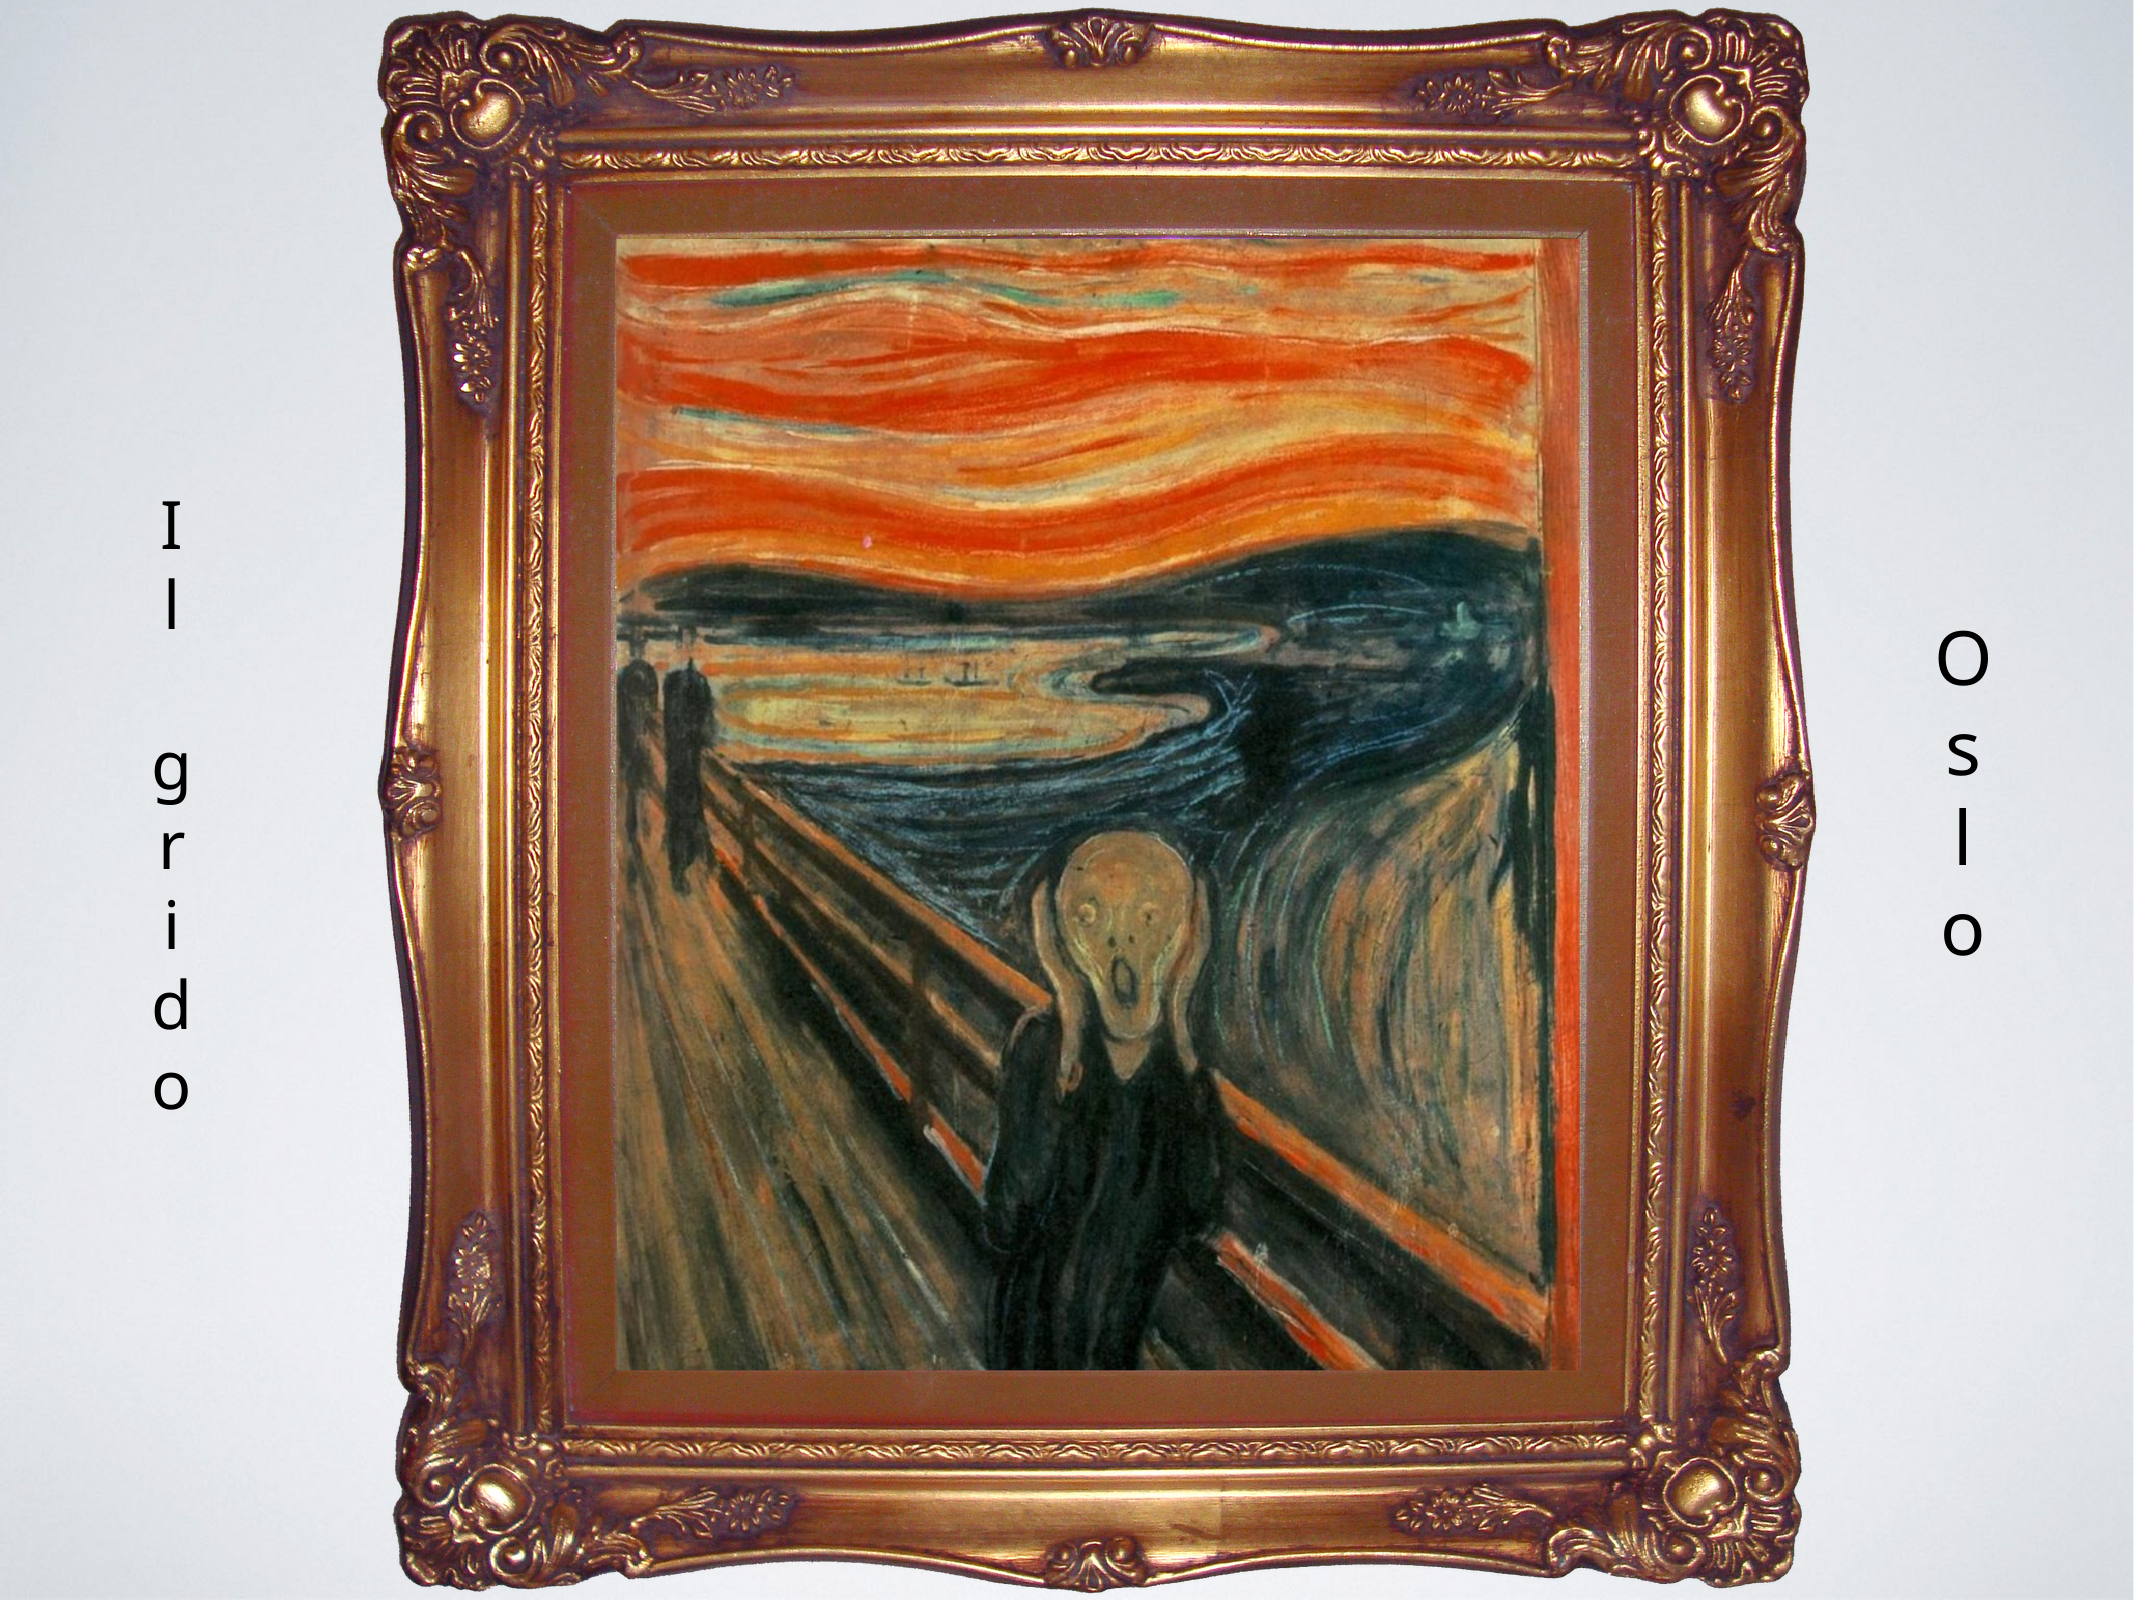

I
l
g
r
i
d
o
O
s
l
o